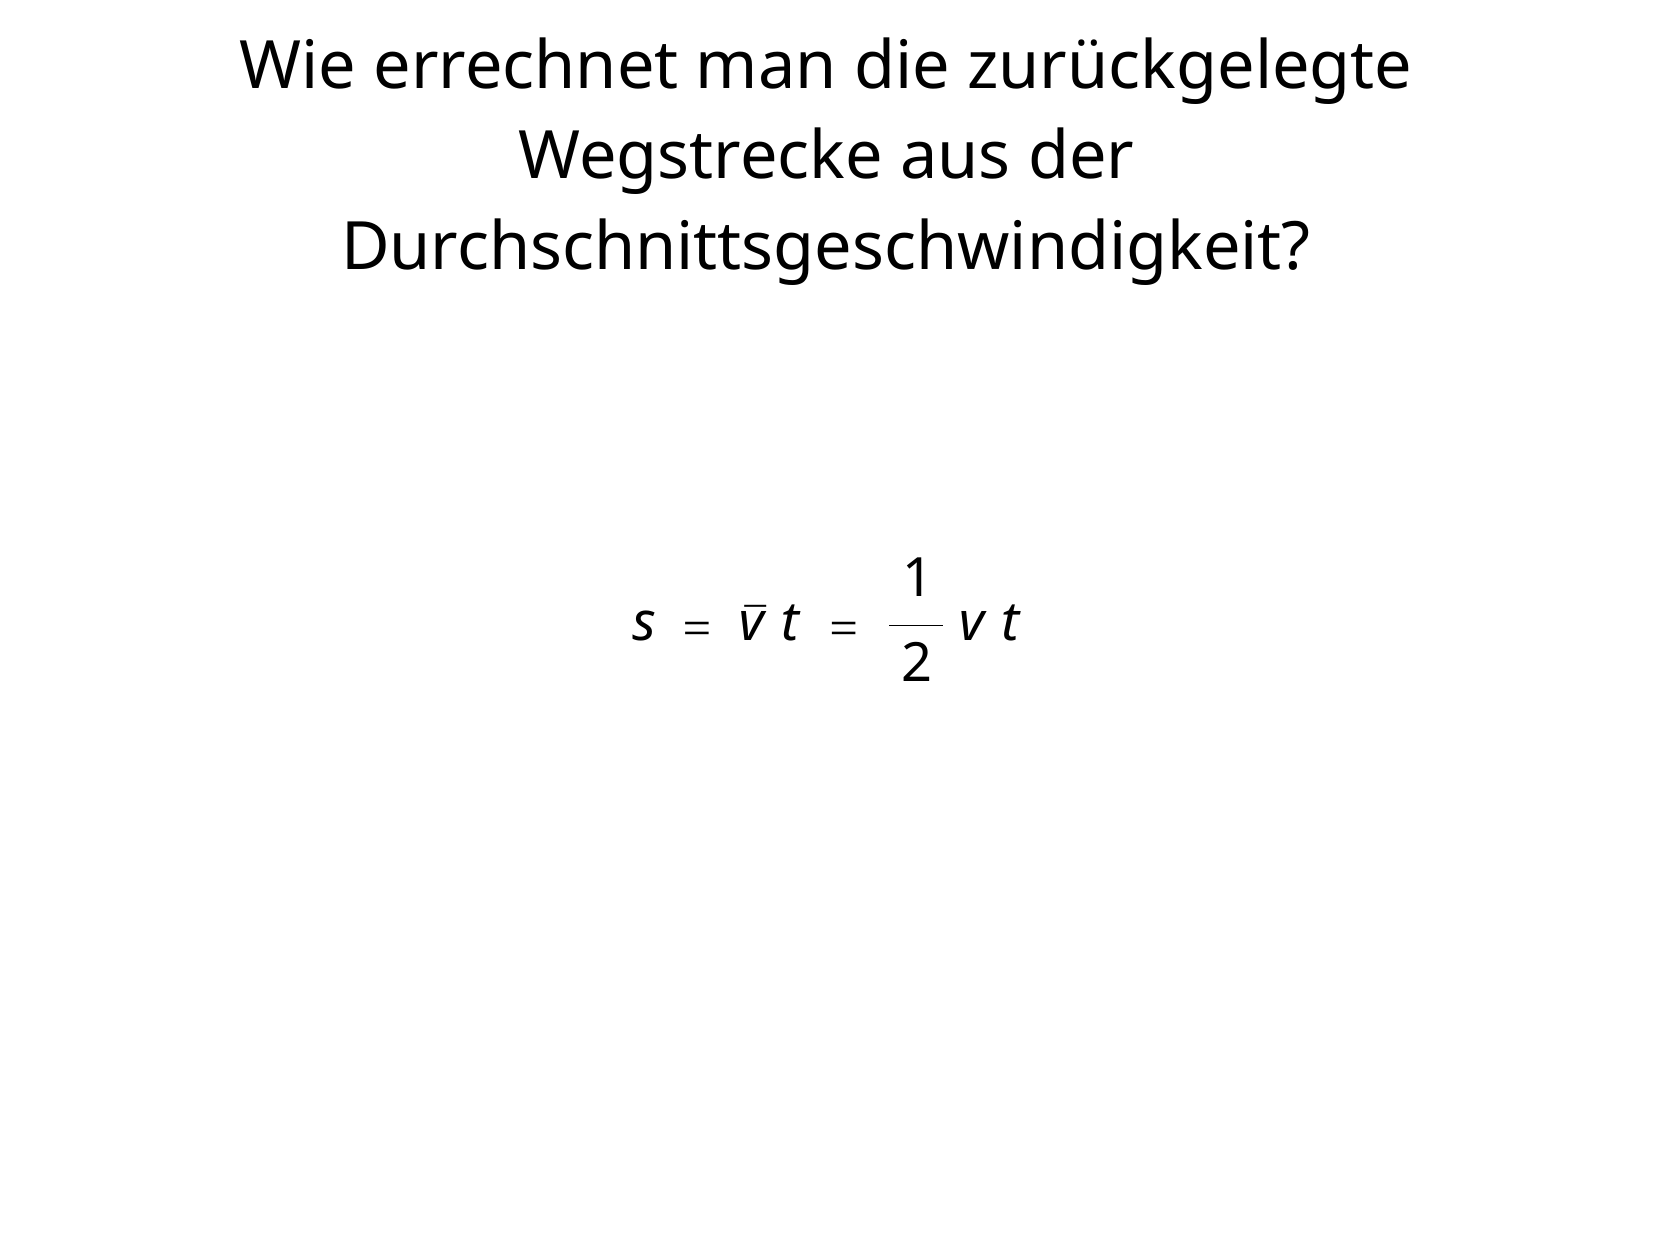

# Wie errechnet man die zurückgelegte Wegstrecke aus der Durchschnittsgeschwindigkeit?